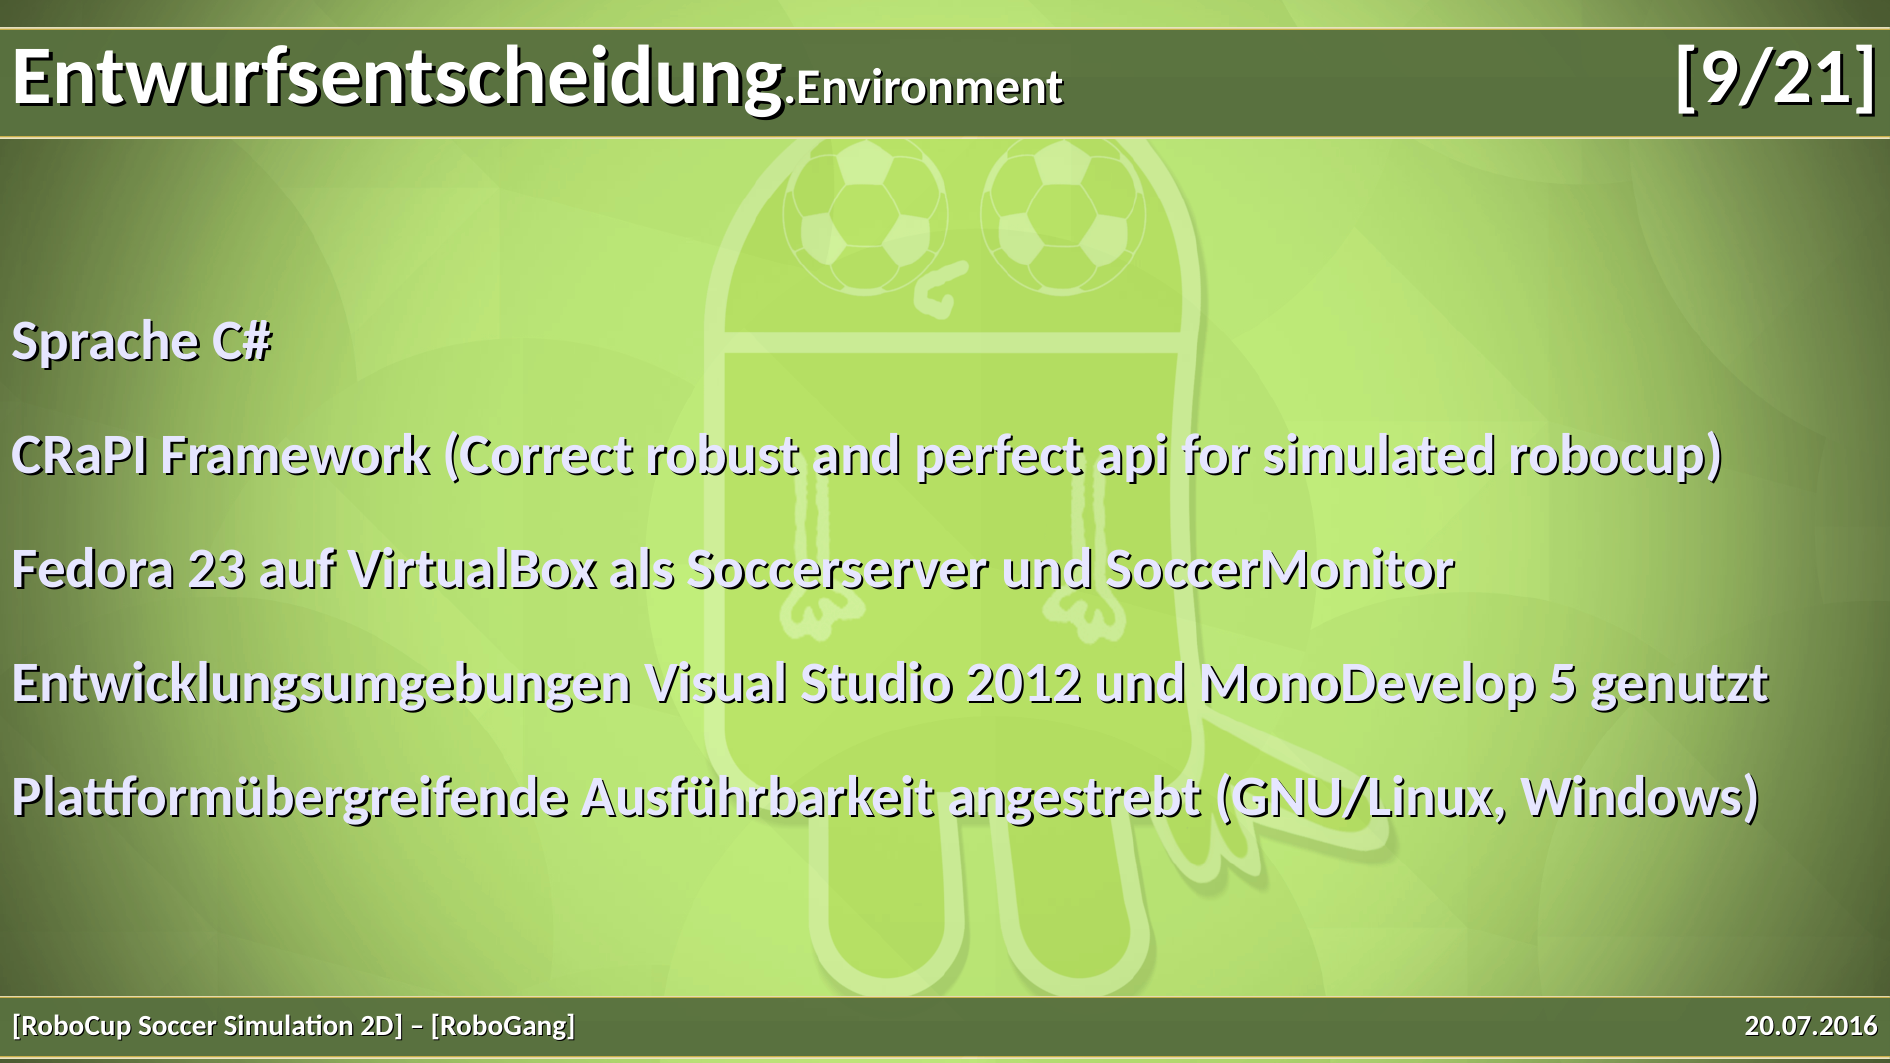

# Entwurfsentscheidung.Environment
[9/21]
Sprache C#
CRaPI Framework (Correct robust and perfect api for simulated robocup)
Fedora 23 auf VirtualBox als Soccerserver und SoccerMonitor
Entwicklungsumgebungen Visual Studio 2012 und MonoDevelop 5 genutzt
Plattformübergreifende Ausführbarkeit angestrebt (GNU/Linux, Windows)
[RoboCup Soccer Simulation 2D] – [RoboGang]
20.07.2016